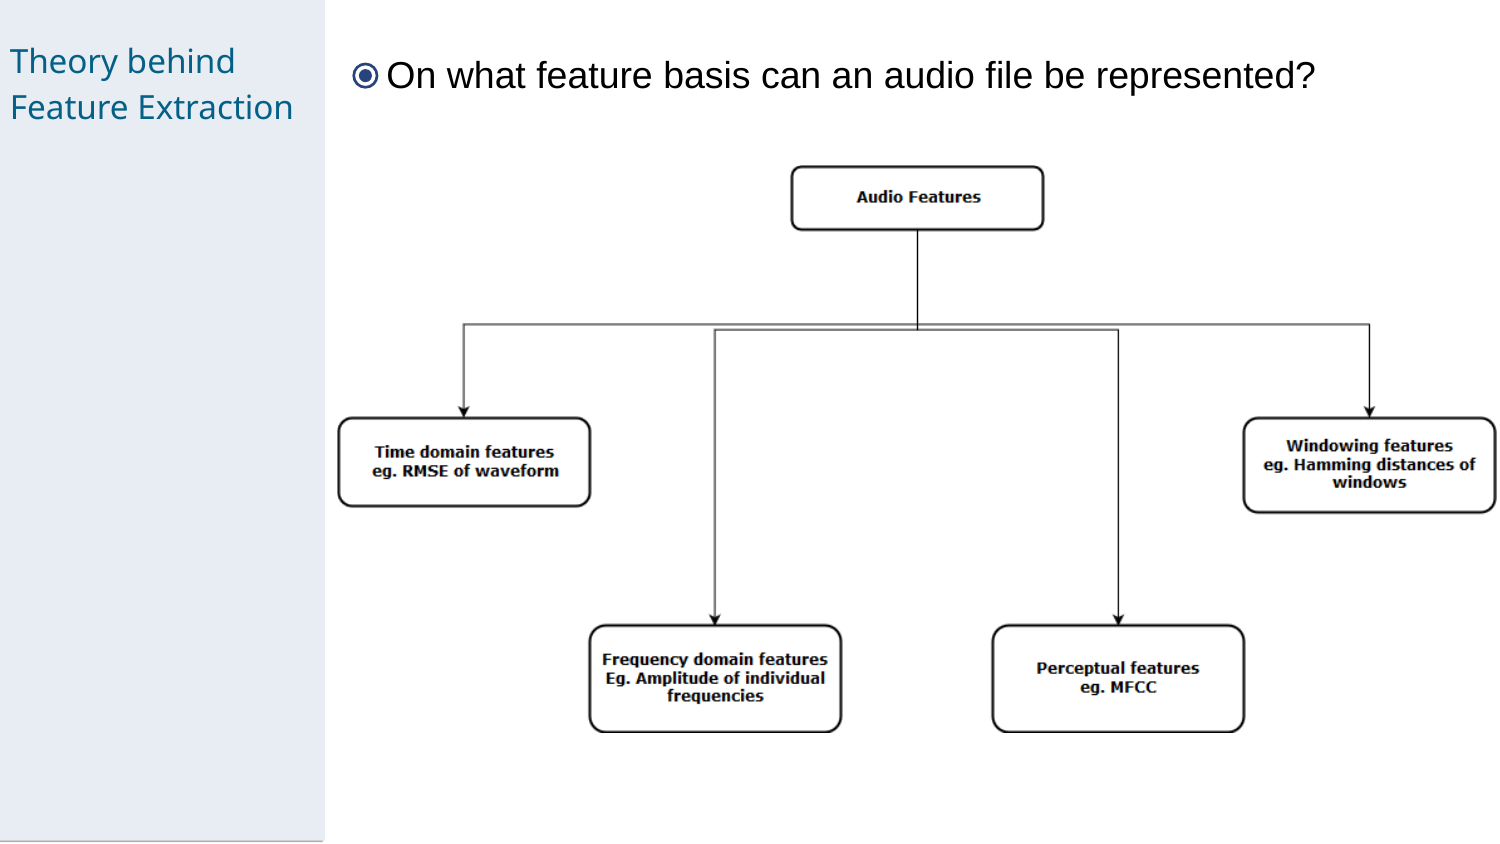

Theory behind
Feature Extraction
On what feature basis can an audio file be represented?